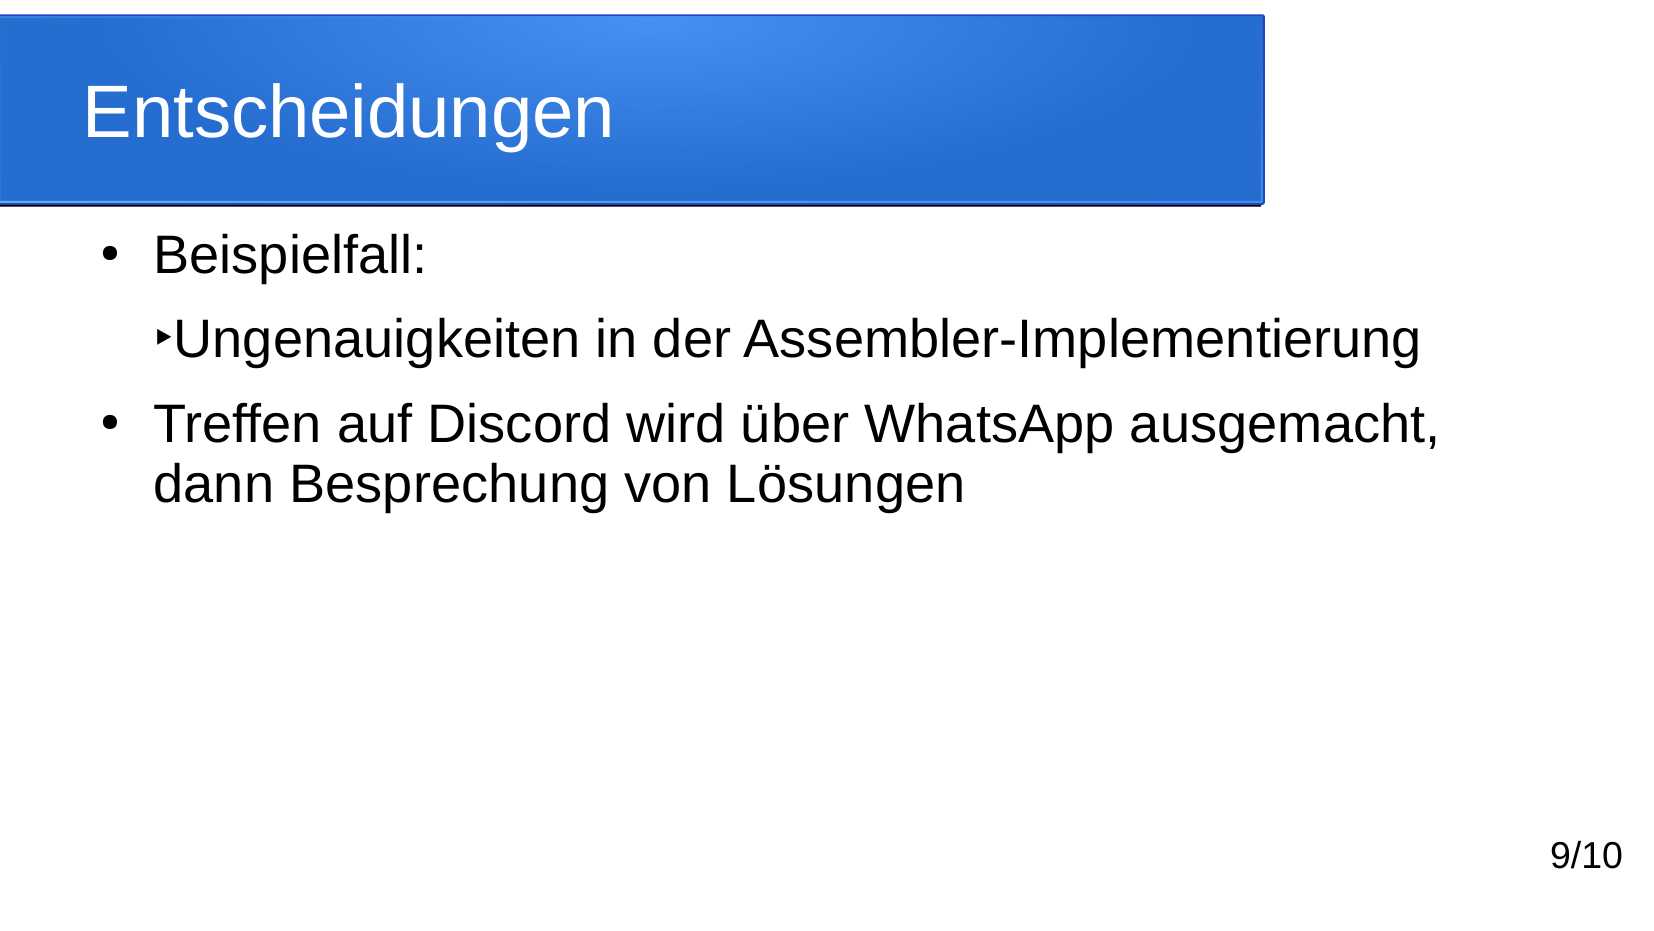

# Entscheidungen
Beispielfall:
‣Ungenauigkeiten in der Assembler-Implementierung
Treffen auf Discord wird über WhatsApp ausgemacht, dann Besprechung von Lösungen
9/10